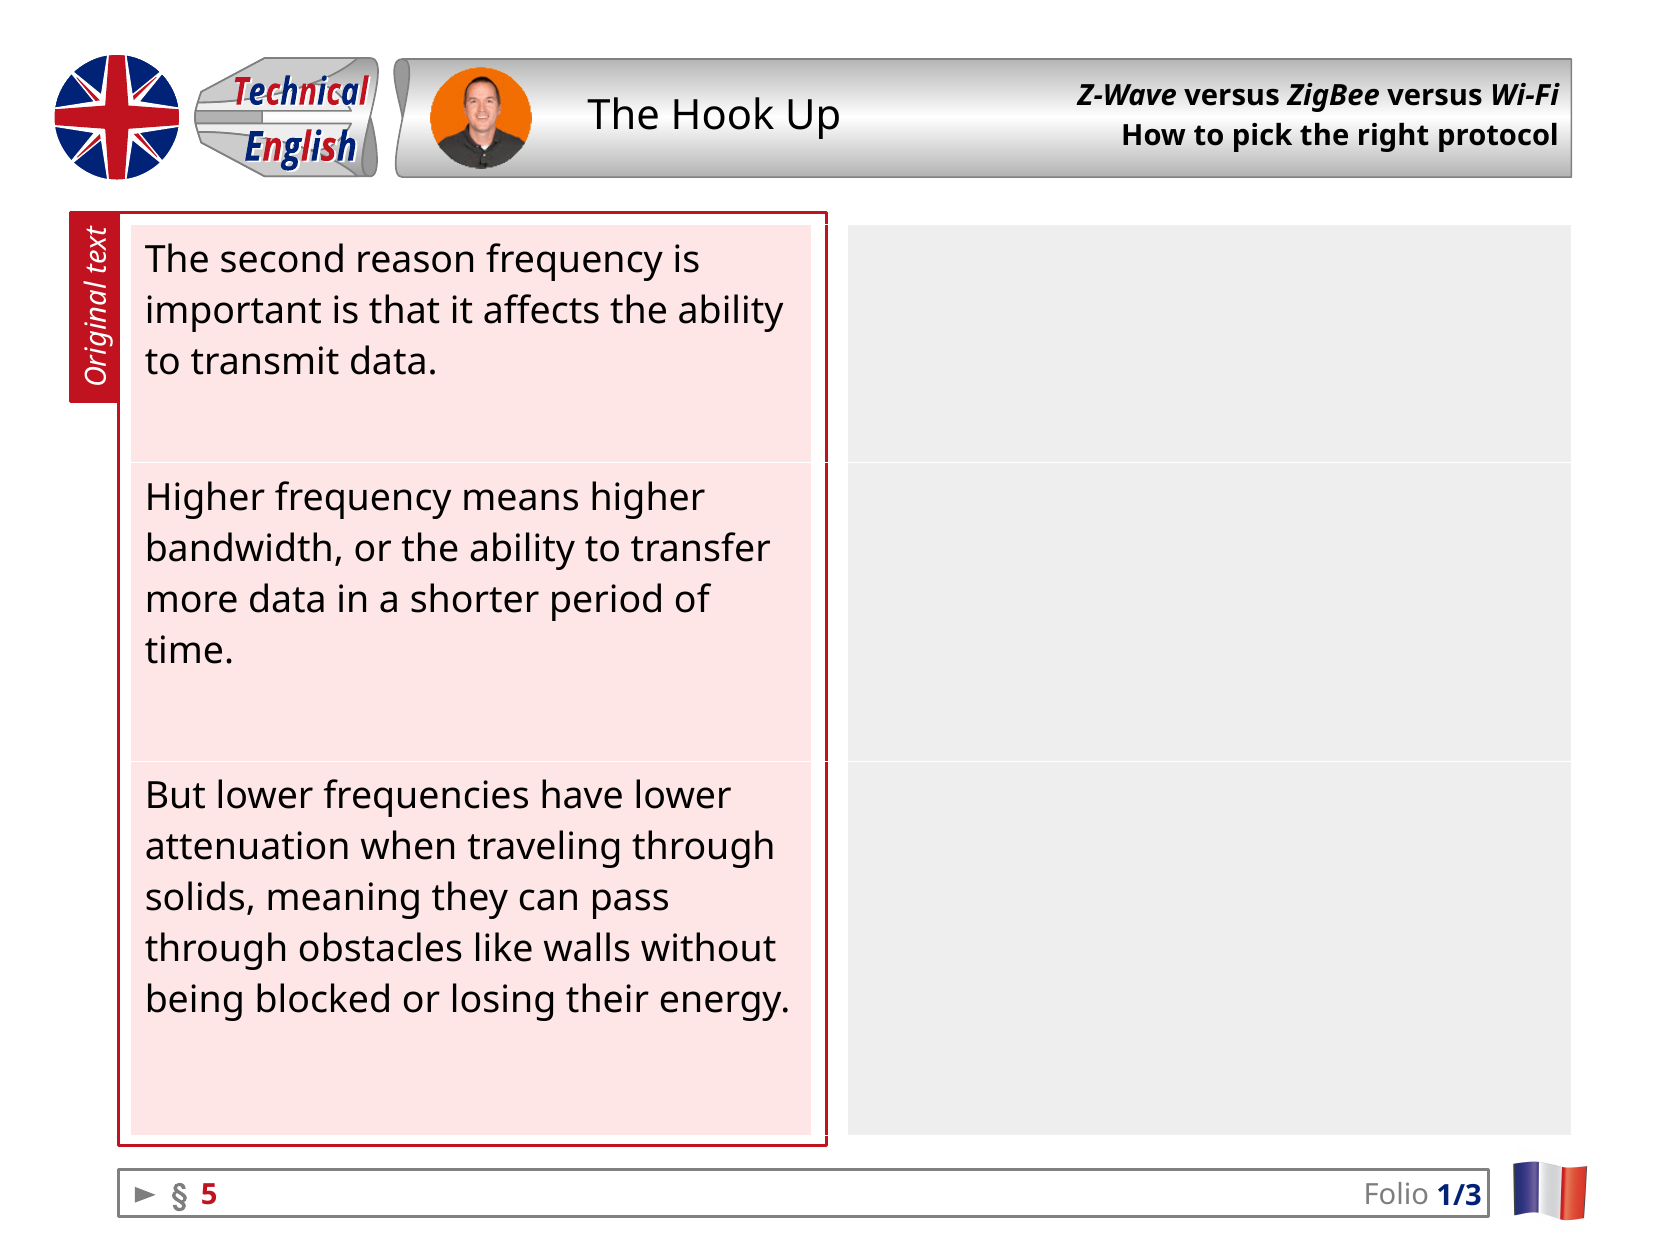

#
| The second reason frequency is important is that it affects the ability to transmit data. | | |
| --- | --- | --- |
| Higher frequency means higher bandwidth, or the ability to transfer more data in a shorter period of time. | | |
| But lower frequencies have lower attenuation when traveling through solids, meaning they can pass through obstacles like walls without being blocked or losing their energy. | | |
5
1/3